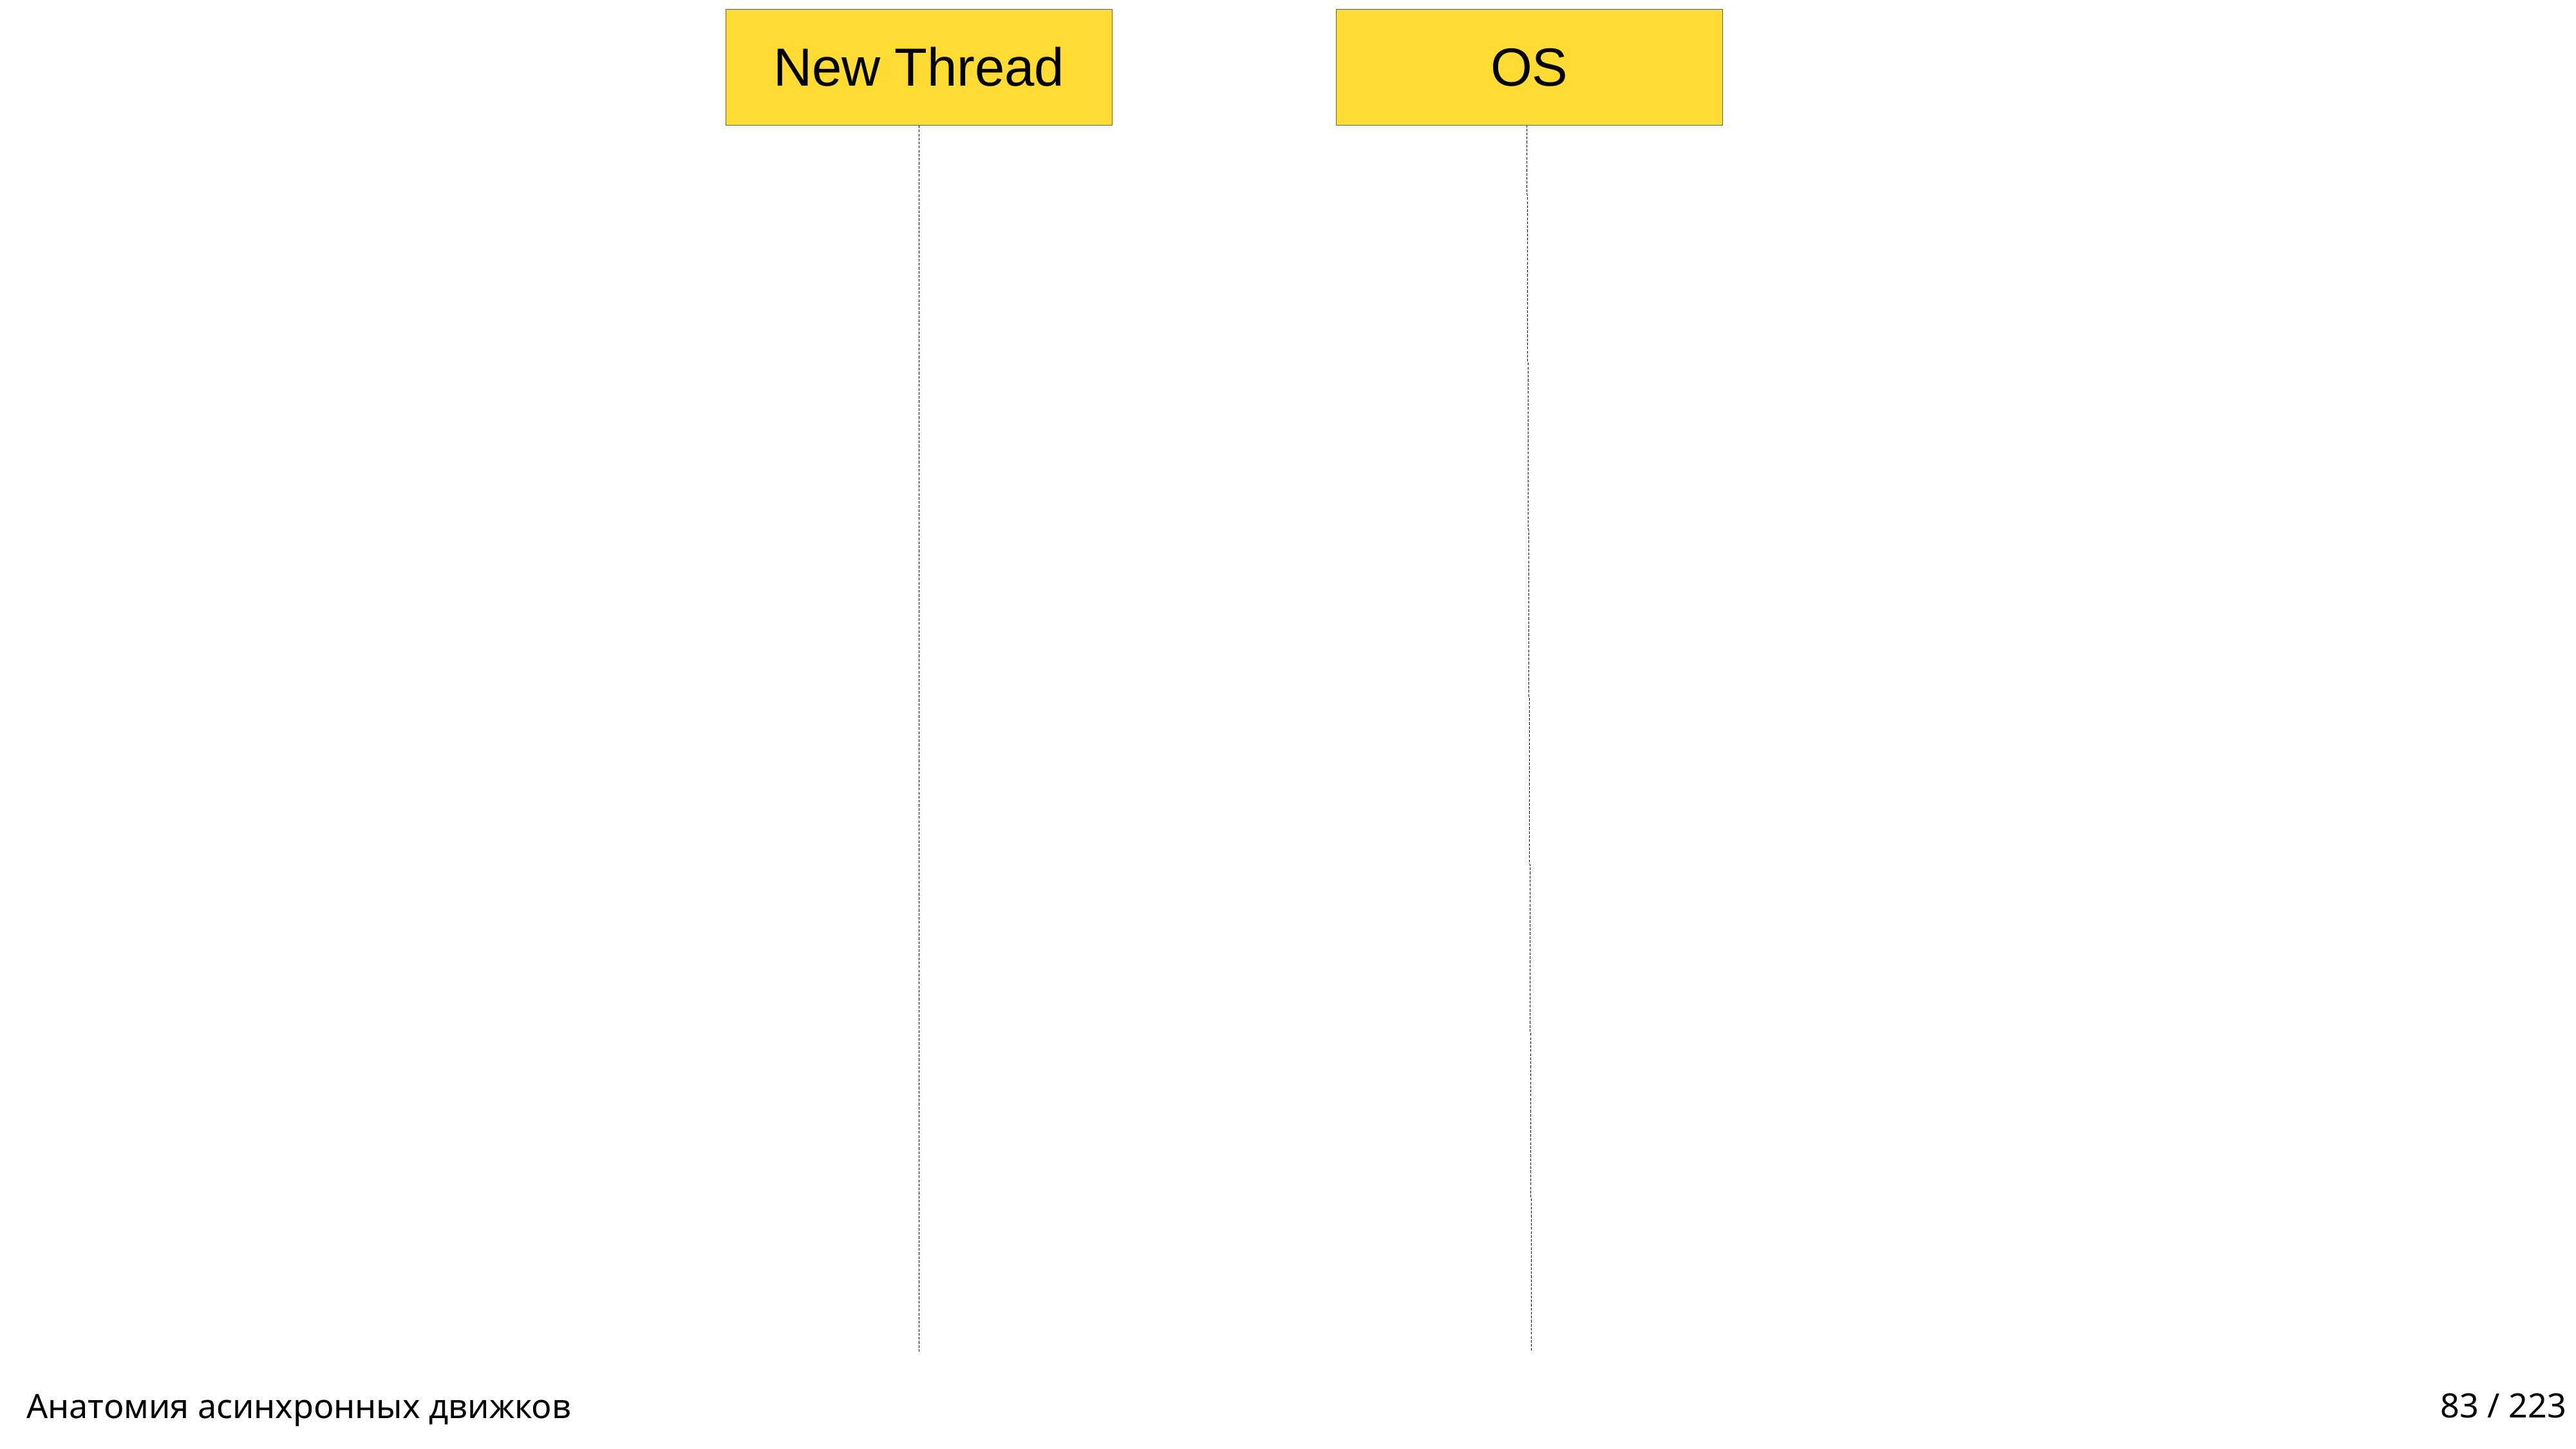

New Thread
OS
# Анатомия асинхронных движков